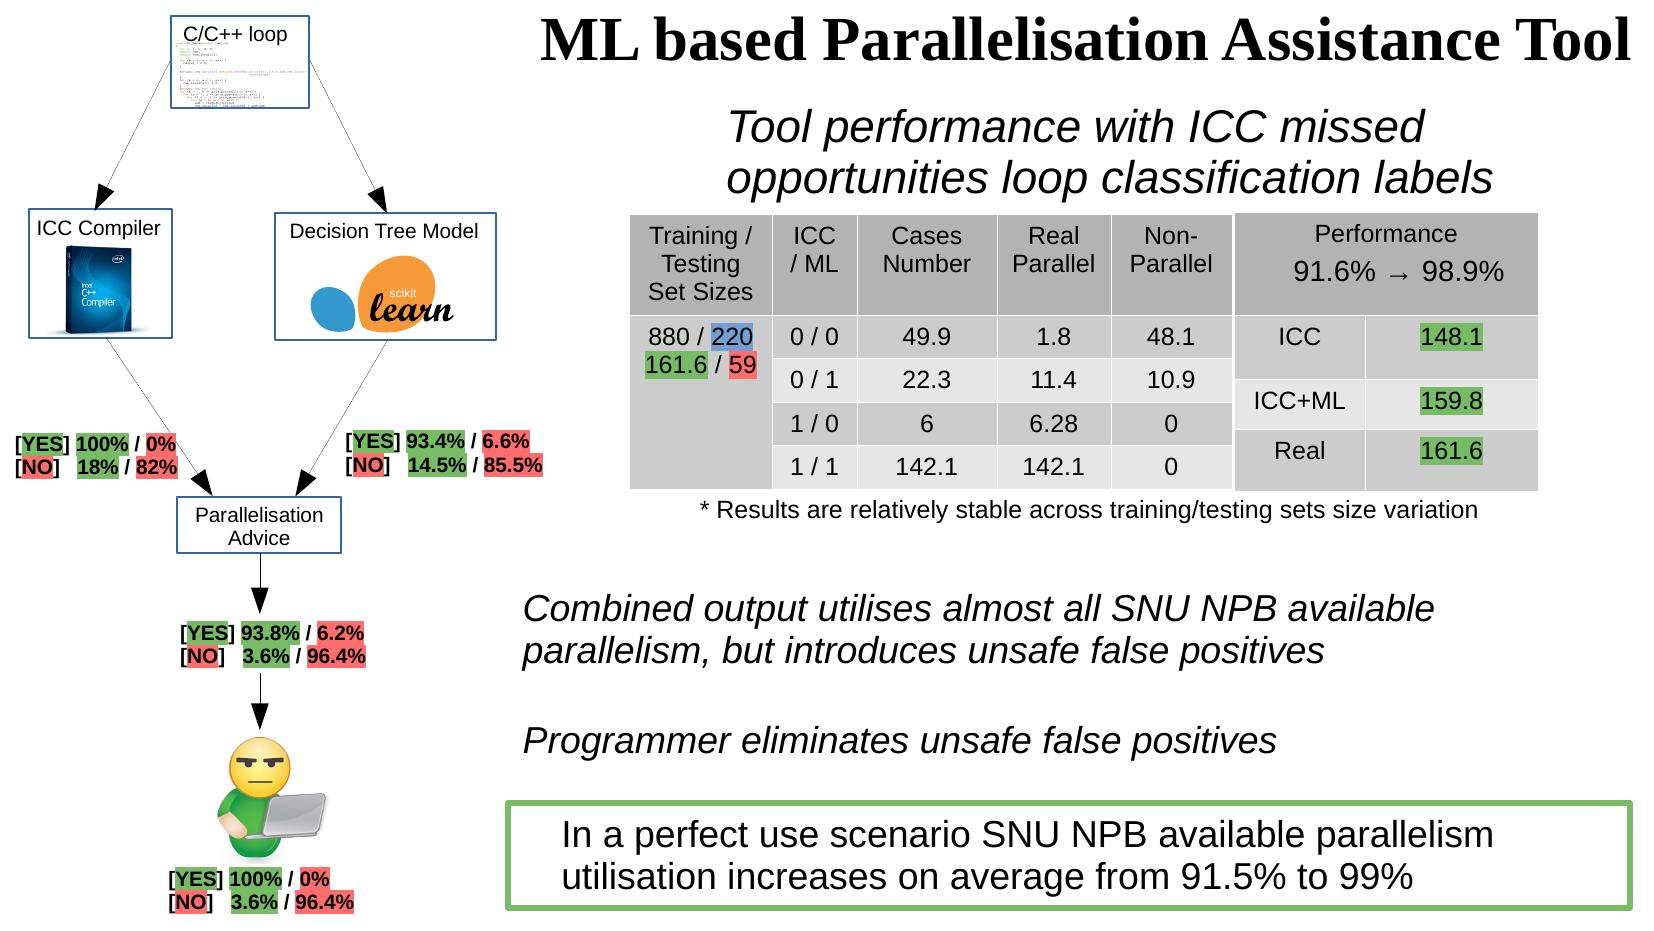

# ML based Parallelisation Assistance Tool
C/C++ loop
Tool performance with ICC missed opportunities loop classification labels
ICC Compiler
| Performance | |
| --- | --- |
| ICC | 148.1 |
| ICC+ML | 159.8 |
| Real | 161.6 |
Decision Tree Model
| Training / Testing Set Sizes | ICC / ML | Cases Number | Real Parallel | Non-Parallel |
| --- | --- | --- | --- | --- |
| 880 / 220 161.6 / 59 | 0 / 0 | 49.9 | 1.8 | 48.1 |
| | 0 / 1 | 22.3 | 11.4 | 10.9 |
| | 1 / 0 | 6 | 6.28 | 0 |
| | 1 / 1 | 142.1 | 142.1 | 0 |
91.6% → 98.9%
[YES] 93.4% / 6.6%
[NO] 14.5% / 85.5%
[YES] 100% / 0%
[NO] 18% / 82%
* Results are relatively stable across training/testing sets size variation
Parallelisation
Advice
Combined output utilises almost all SNU NPB available parallelism, but introduces unsafe false positives
[YES] 93.8% / 6.2%
[NO] 3.6% / 96.4%
Programmer eliminates unsafe false positives
In a perfect use scenario SNU NPB available parallelism utilisation increases on average from 91.5% to 99%
[YES] 100% / 0%
[NO] 3.6% / 96.4%